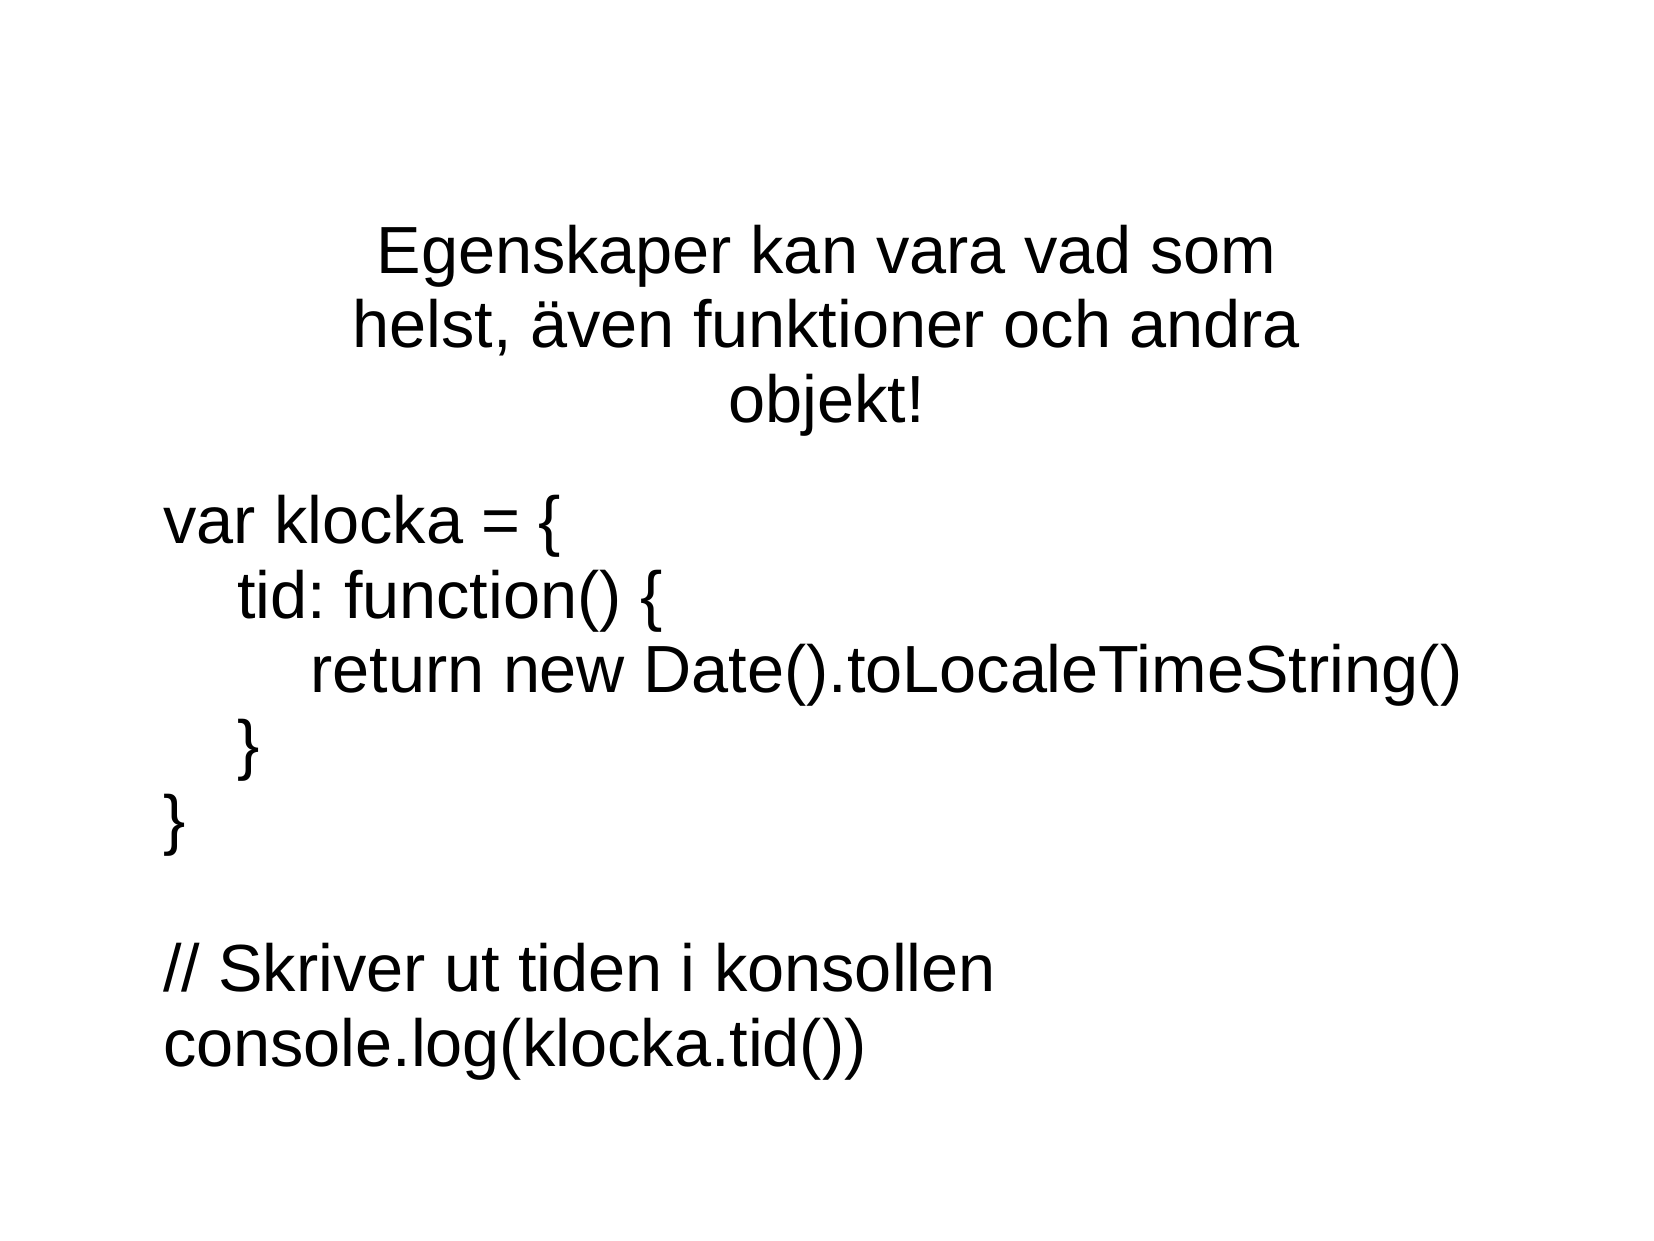

# Egenskaper kan vara vad som helst, även funktioner och andra objekt!
var klocka = {
	tid: function() {
		return new Date().toLocaleTimeString()
	}
}
// Skriver ut tiden i konsollen
console.log(klocka.tid())